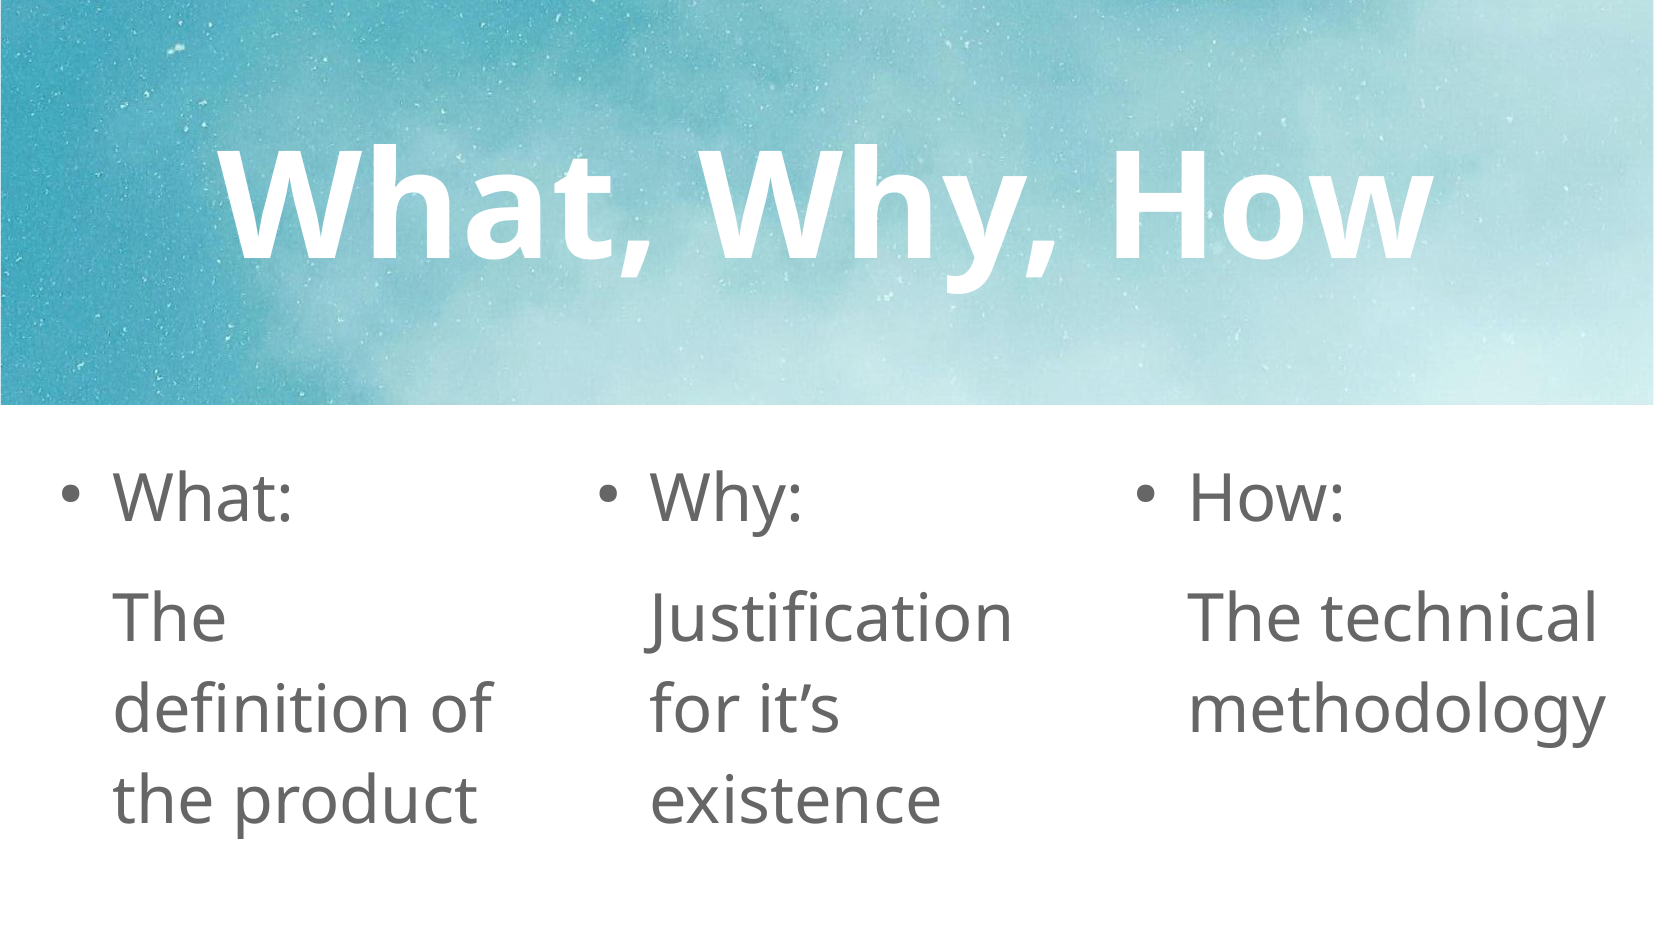

What, Why, How
# What:
The definition of the product
Why:
Justification for it’s existence
How:
The technical methodology